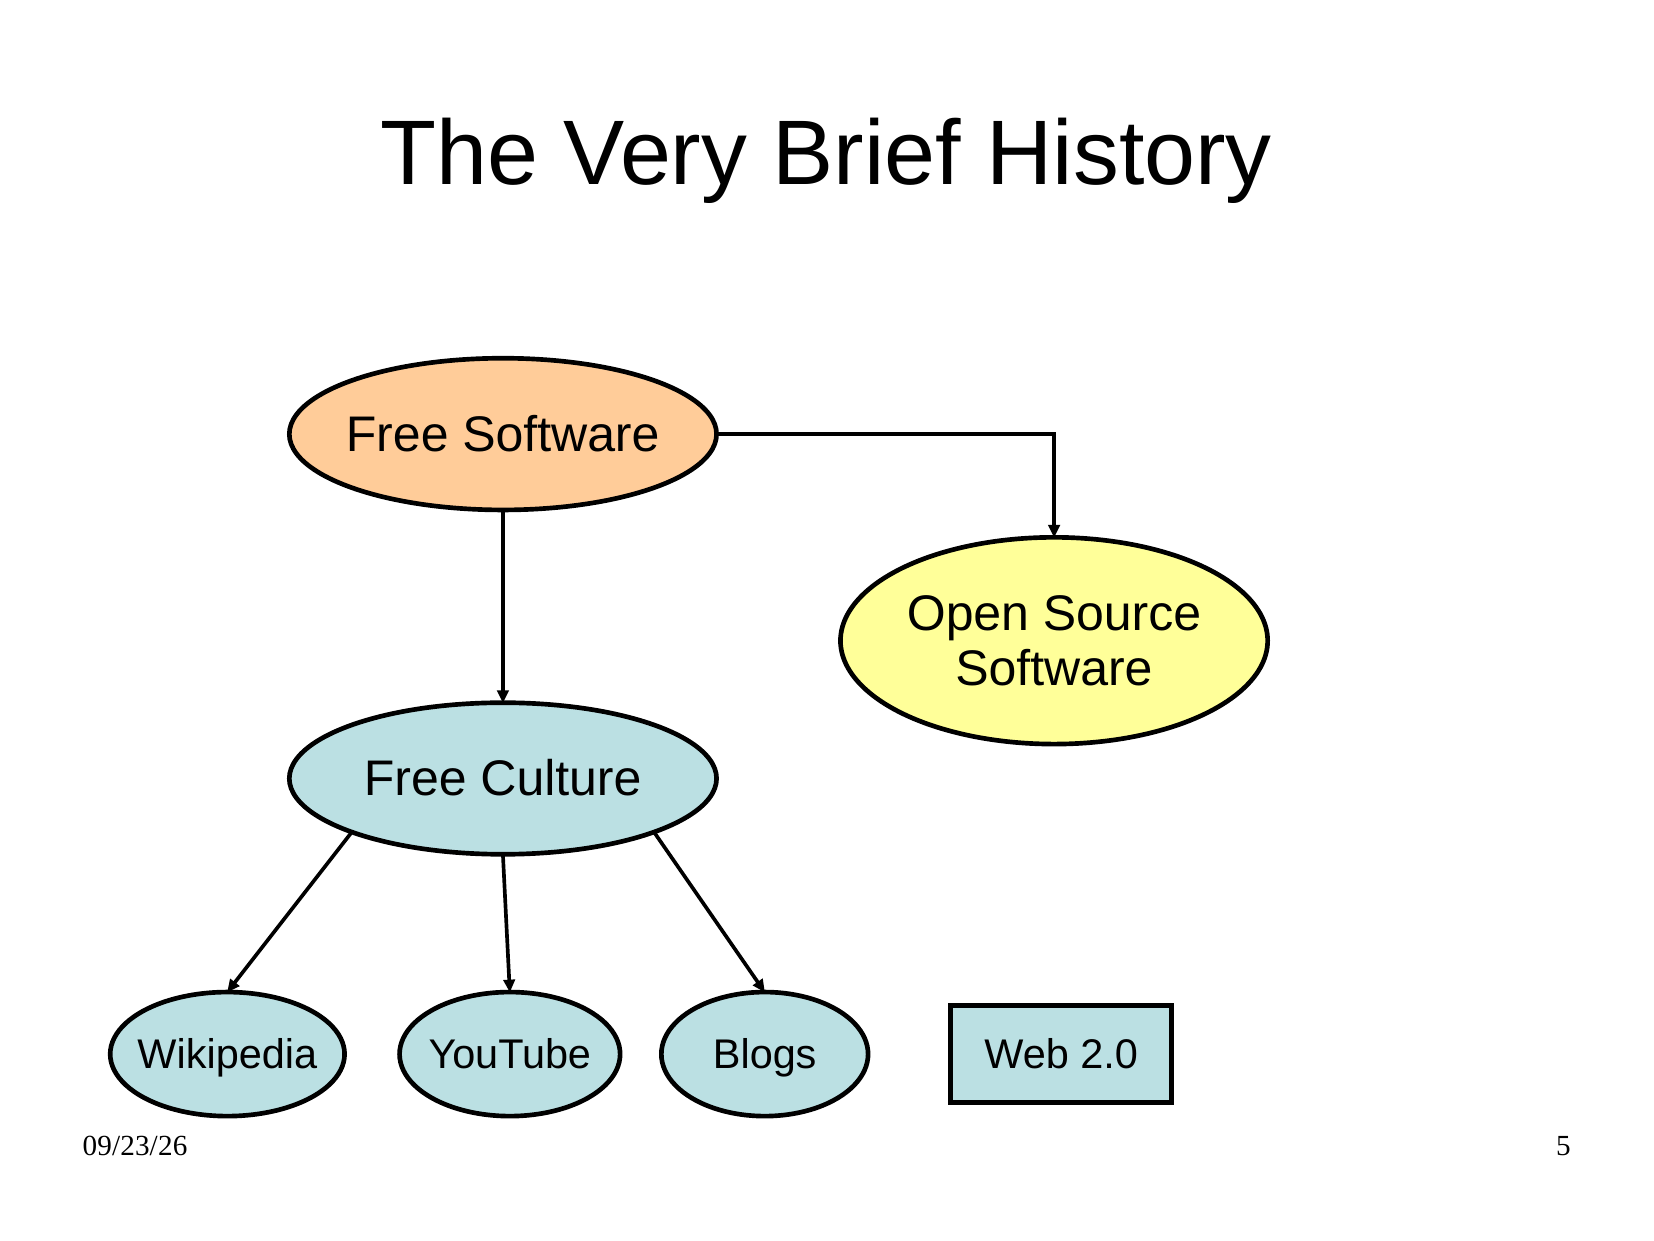

# The Very Brief History
Free Software
Open Source
Software
Free Culture
Wikipedia
YouTube
Blogs
Web 2.0
5